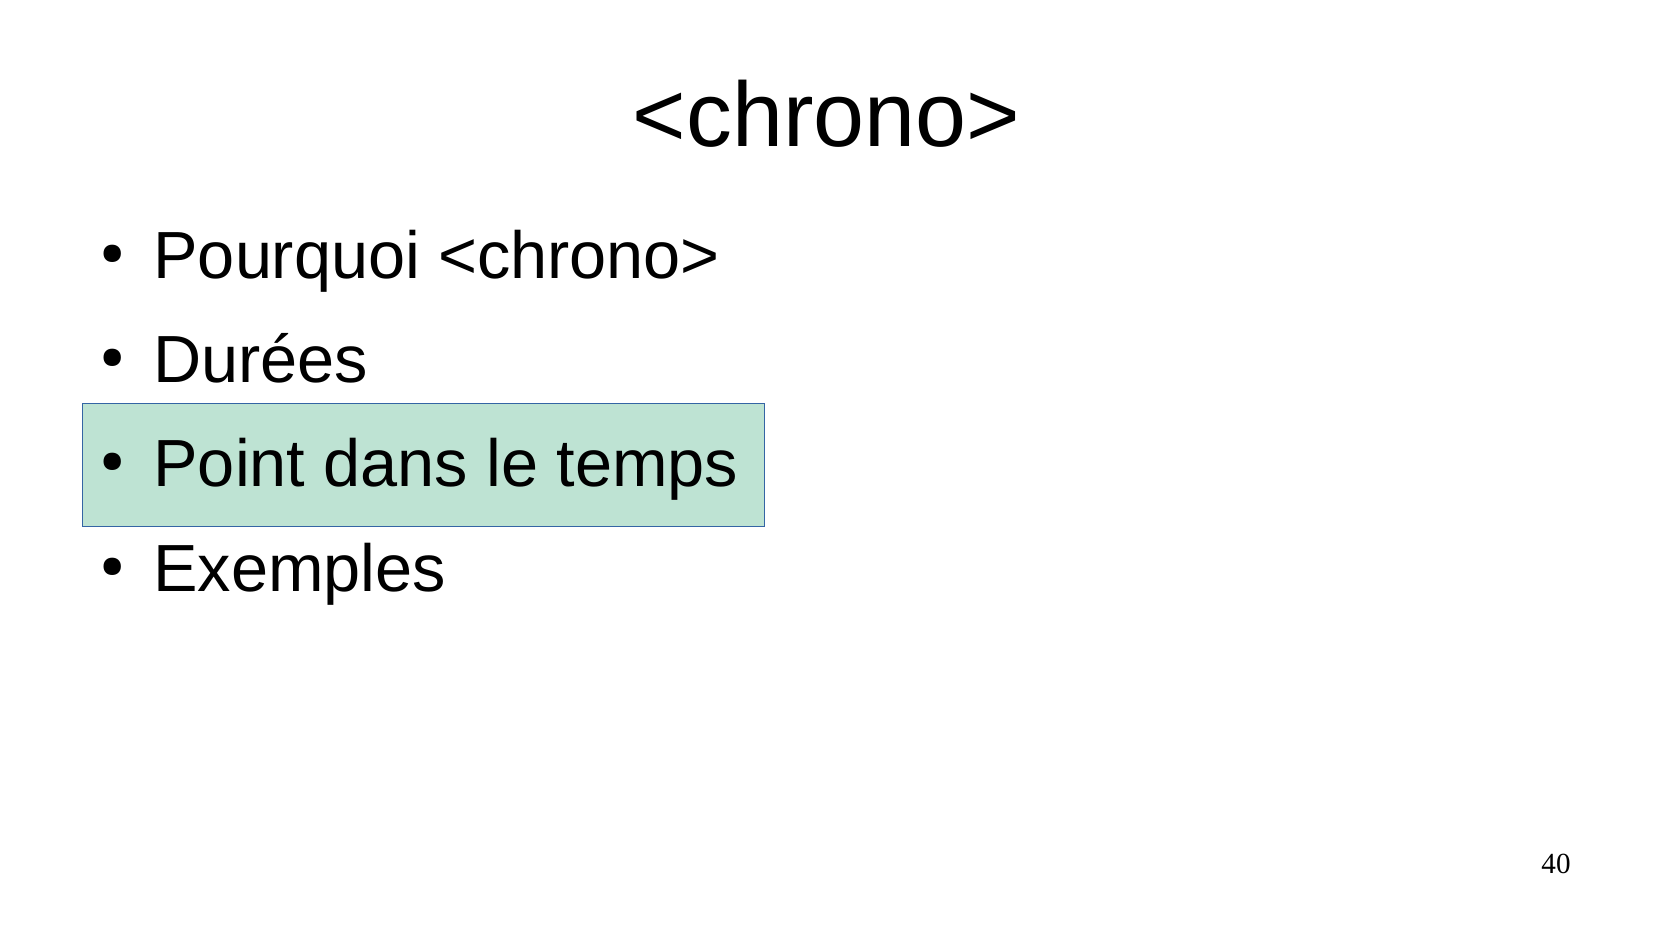

# <chrono>
Pourquoi <chrono>
Durées
Point dans le temps
Exemples
40